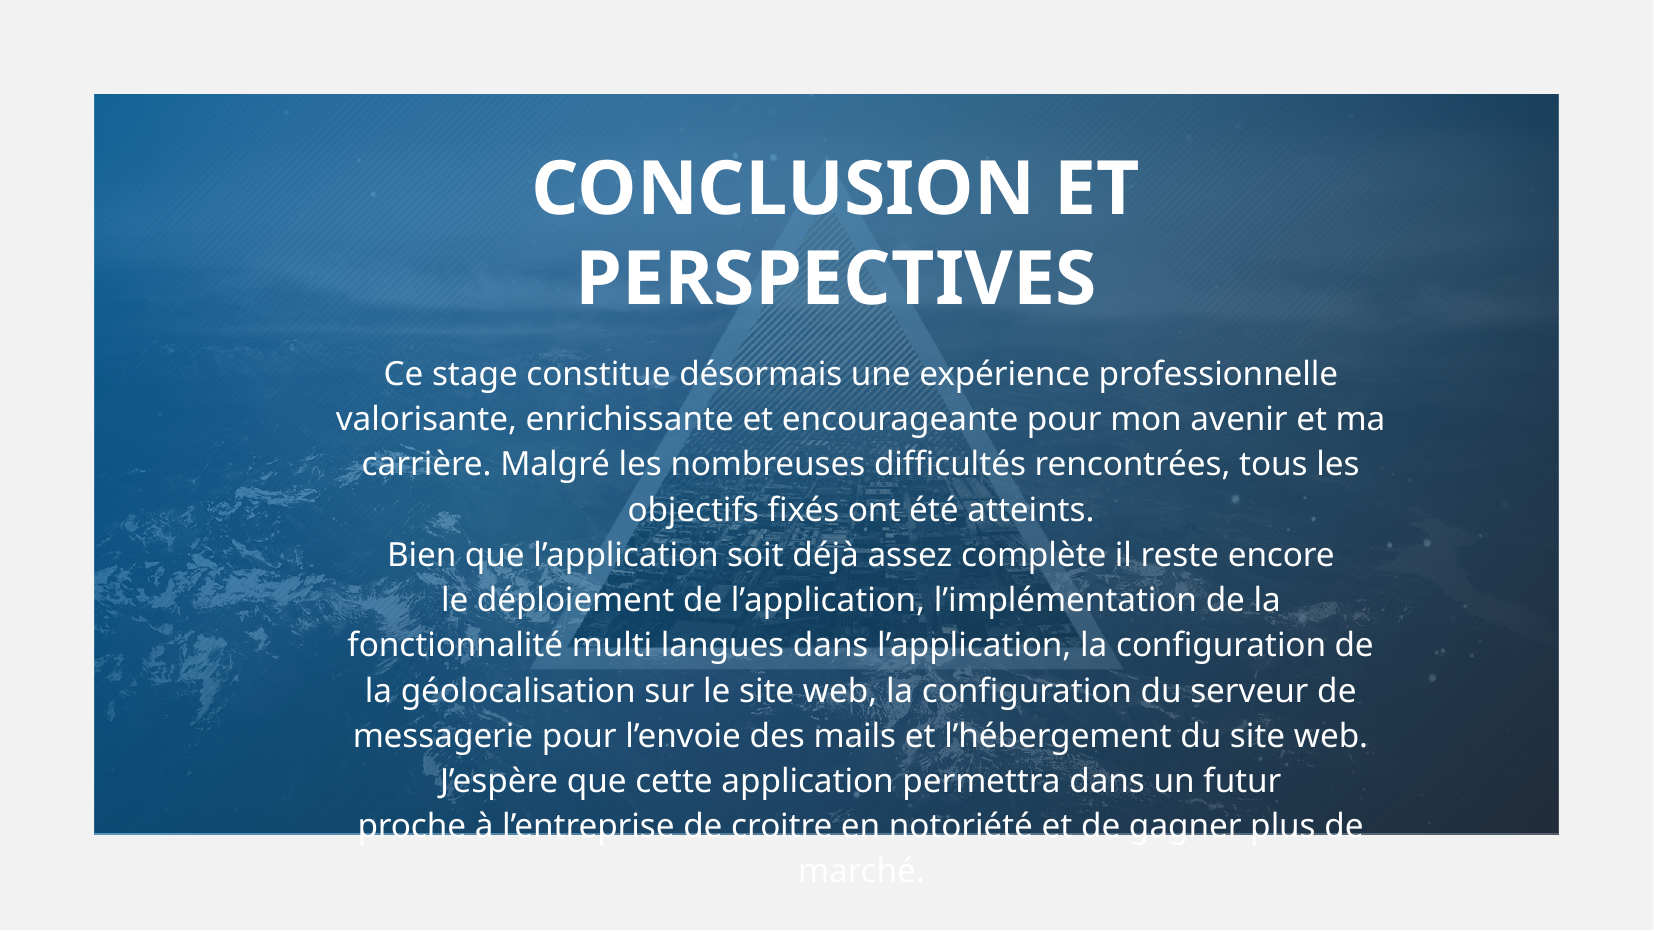

CONCLUSION ET PERSPECTIVES
Ce stage constitue désormais une expérience professionnelle
valorisante, enrichissante et encourageante pour mon avenir et ma
carrière. Malgré les nombreuses difficultés rencontrées, tous les
objectifs fixés ont été atteints.
Bien que l’application soit déjà assez complète il reste encore
le déploiement de l’application, l’implémentation de la
fonctionnalité multi langues dans l’application, la configuration de
la géolocalisation sur le site web, la configuration du serveur de
messagerie pour l’envoie des mails et l’hébergement du site web.
J’espère que cette application permettra dans un futur
proche à l’entreprise de croitre en notoriété et de gagner plus de
marché.